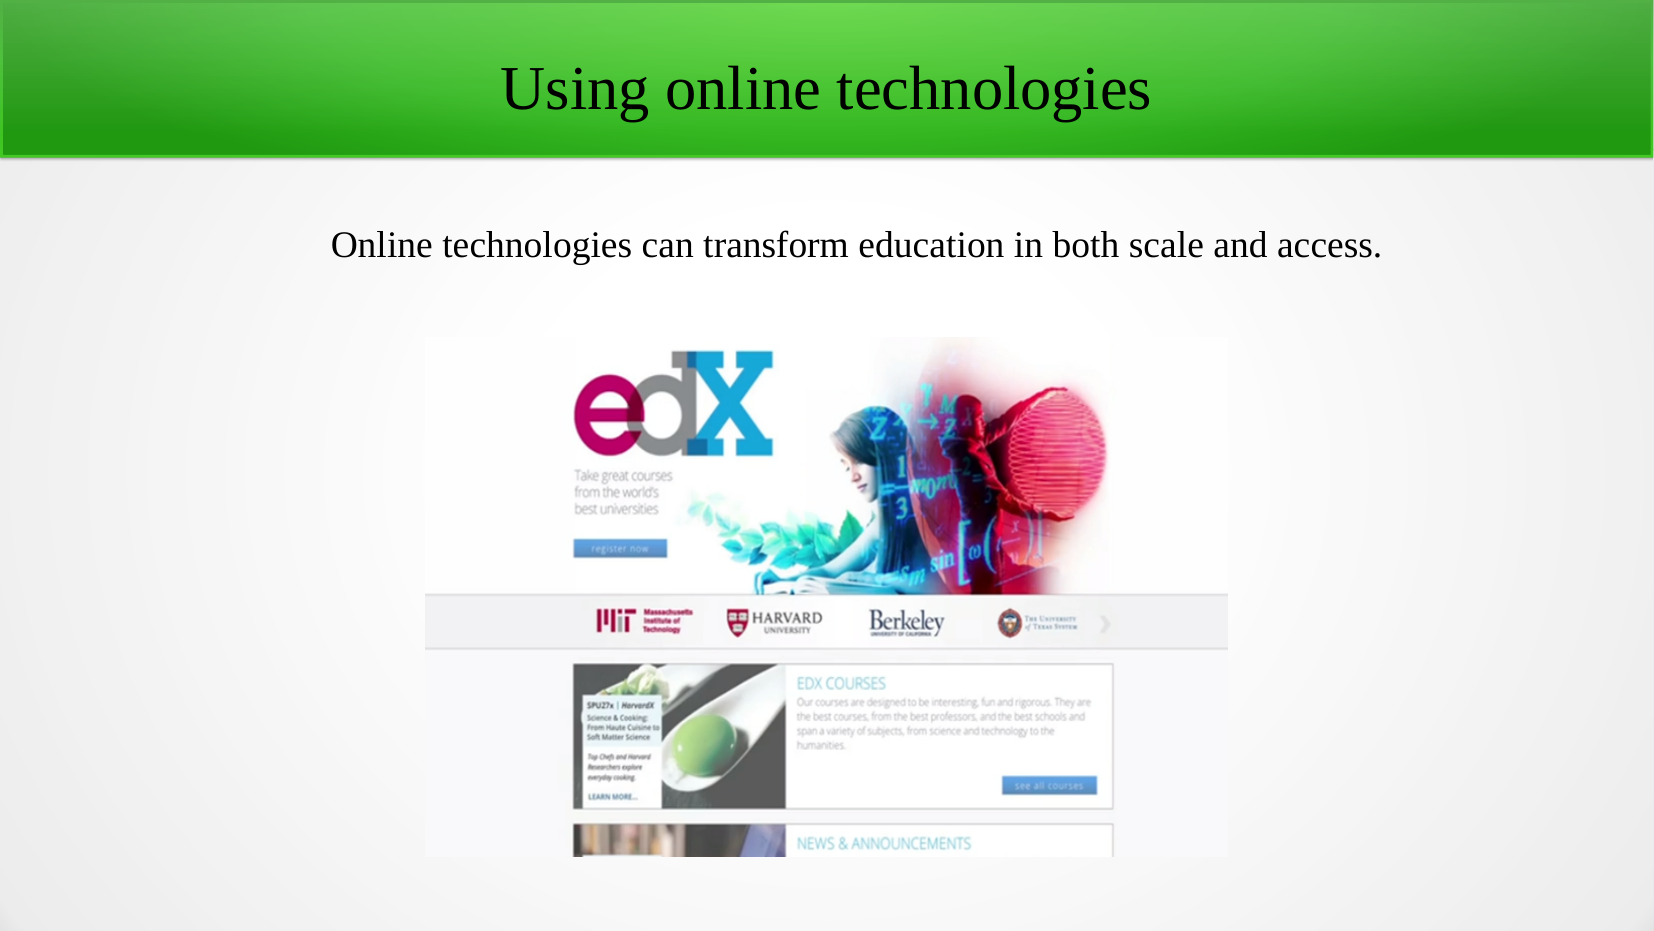

# Using online technologies
Online technologies can transform education in both scale and access.